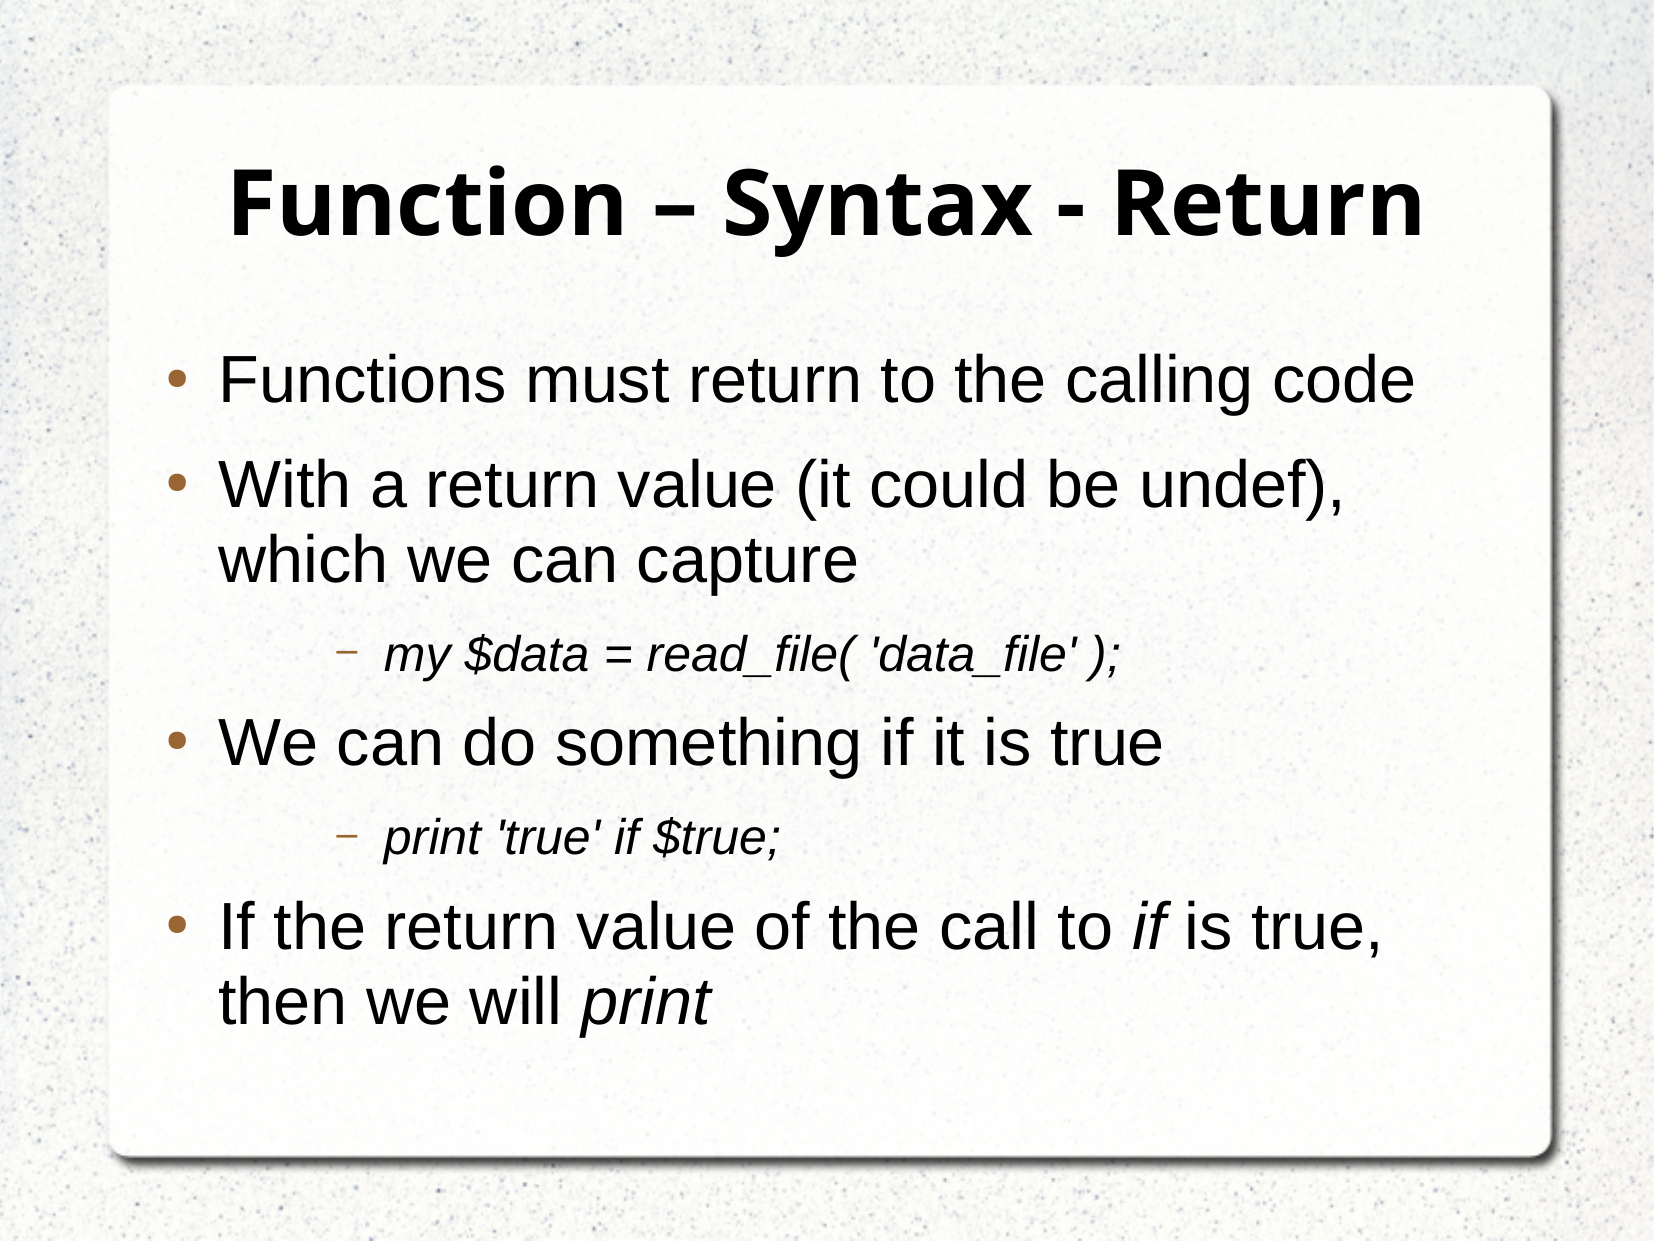

# Function – Syntax - Return
Functions must return to the calling code
With a return value (it could be undef), which we can capture
my $data = read_file( 'data_file' );
We can do something if it is true
print 'true' if $true;
If the return value of the call to if is true, then we will print